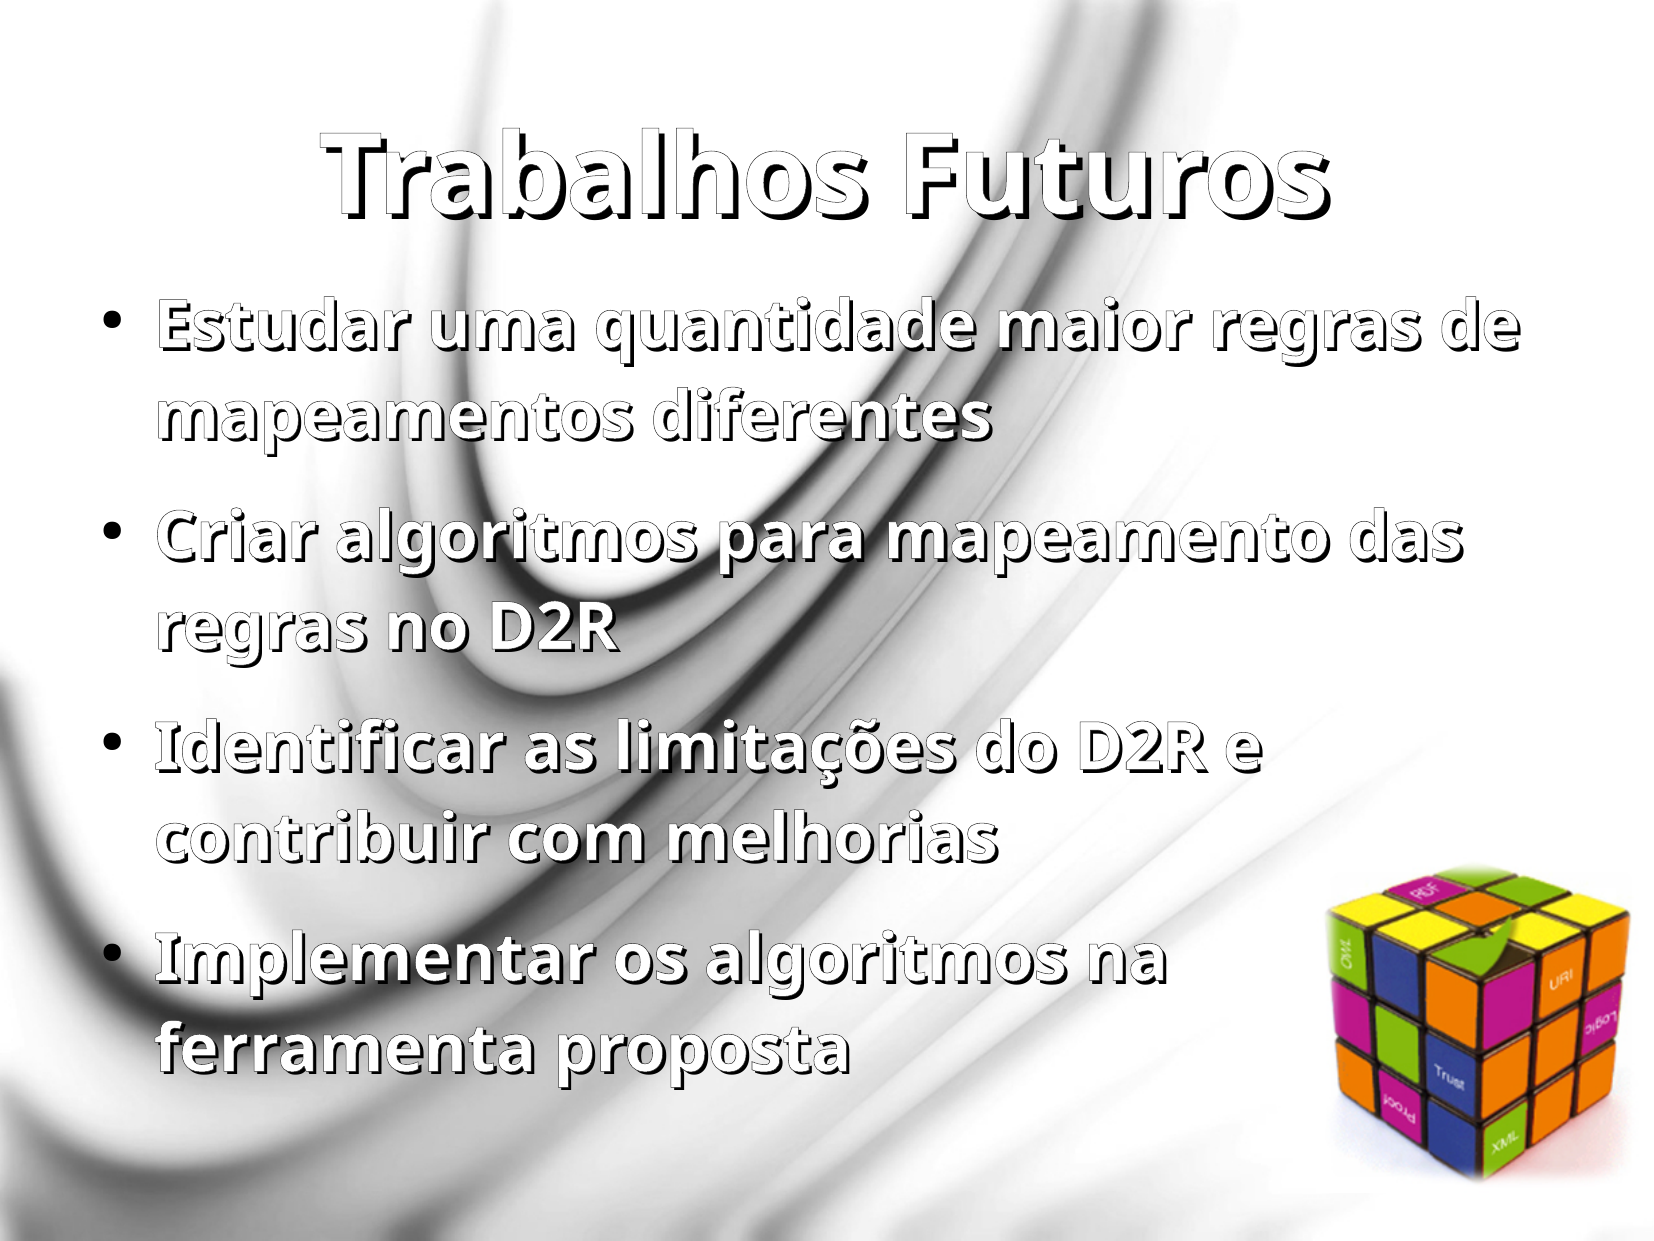

# Trabalhos Futuros
Estudar uma quantidade maior regras de mapeamentos diferentes
Criar algoritmos para mapeamento das regras no D2R
Identificar as limitações do D2R e contribuir com melhorias
Implementar os algoritmos na ferramenta proposta